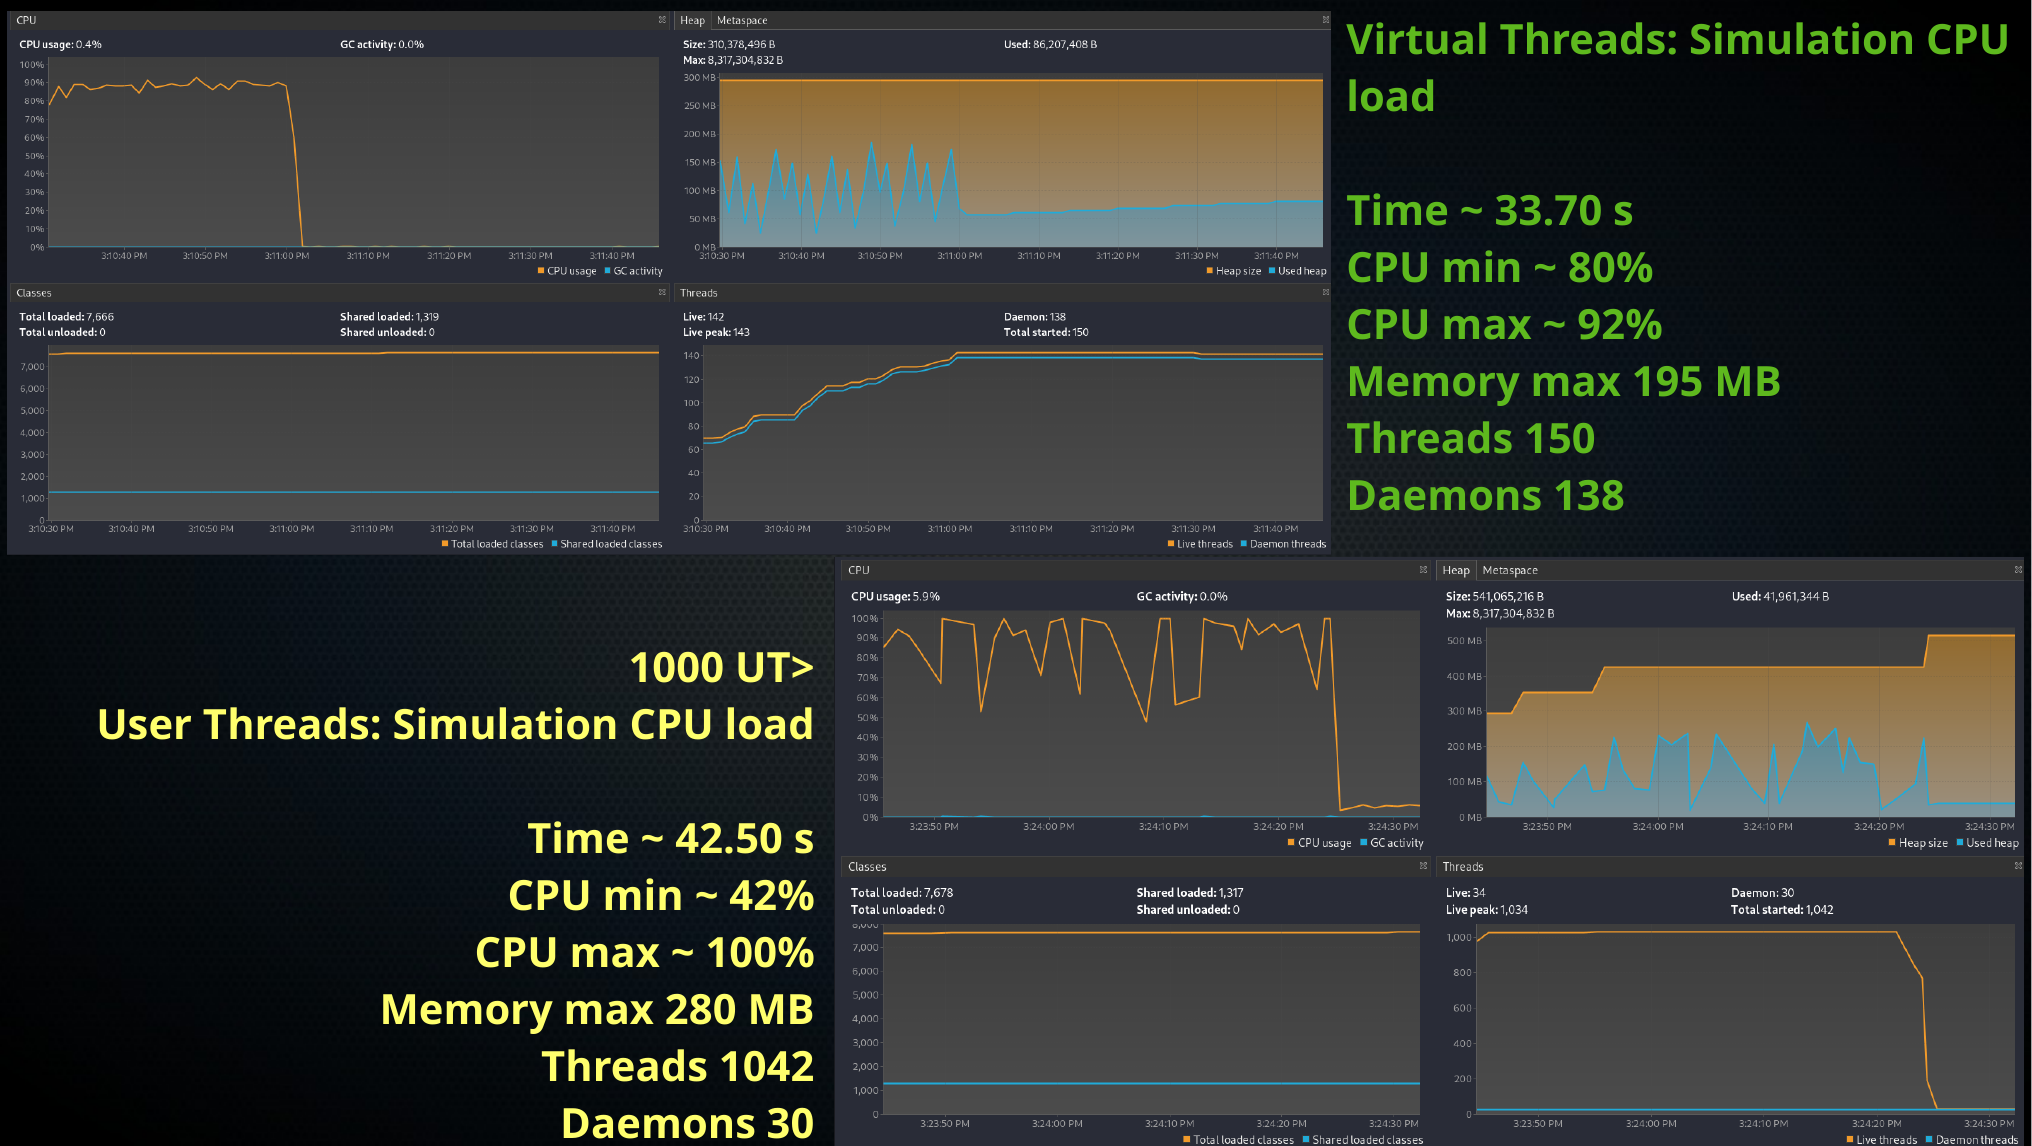

< 15 000 VT
Virtual Threads: Simulation CPU load
Time ~ 33.70 s
CPU min ~ 80%
CPU max ~ 92%
Memory max 195 MB
Threads 150
Daemons 138
1000 UT>
User Threads: Simulation CPU load
Time ~ 42.50 s
CPU min ~ 42%
CPU max ~ 100%
Memory max 280 MB
Threads 1042
Daemons 30